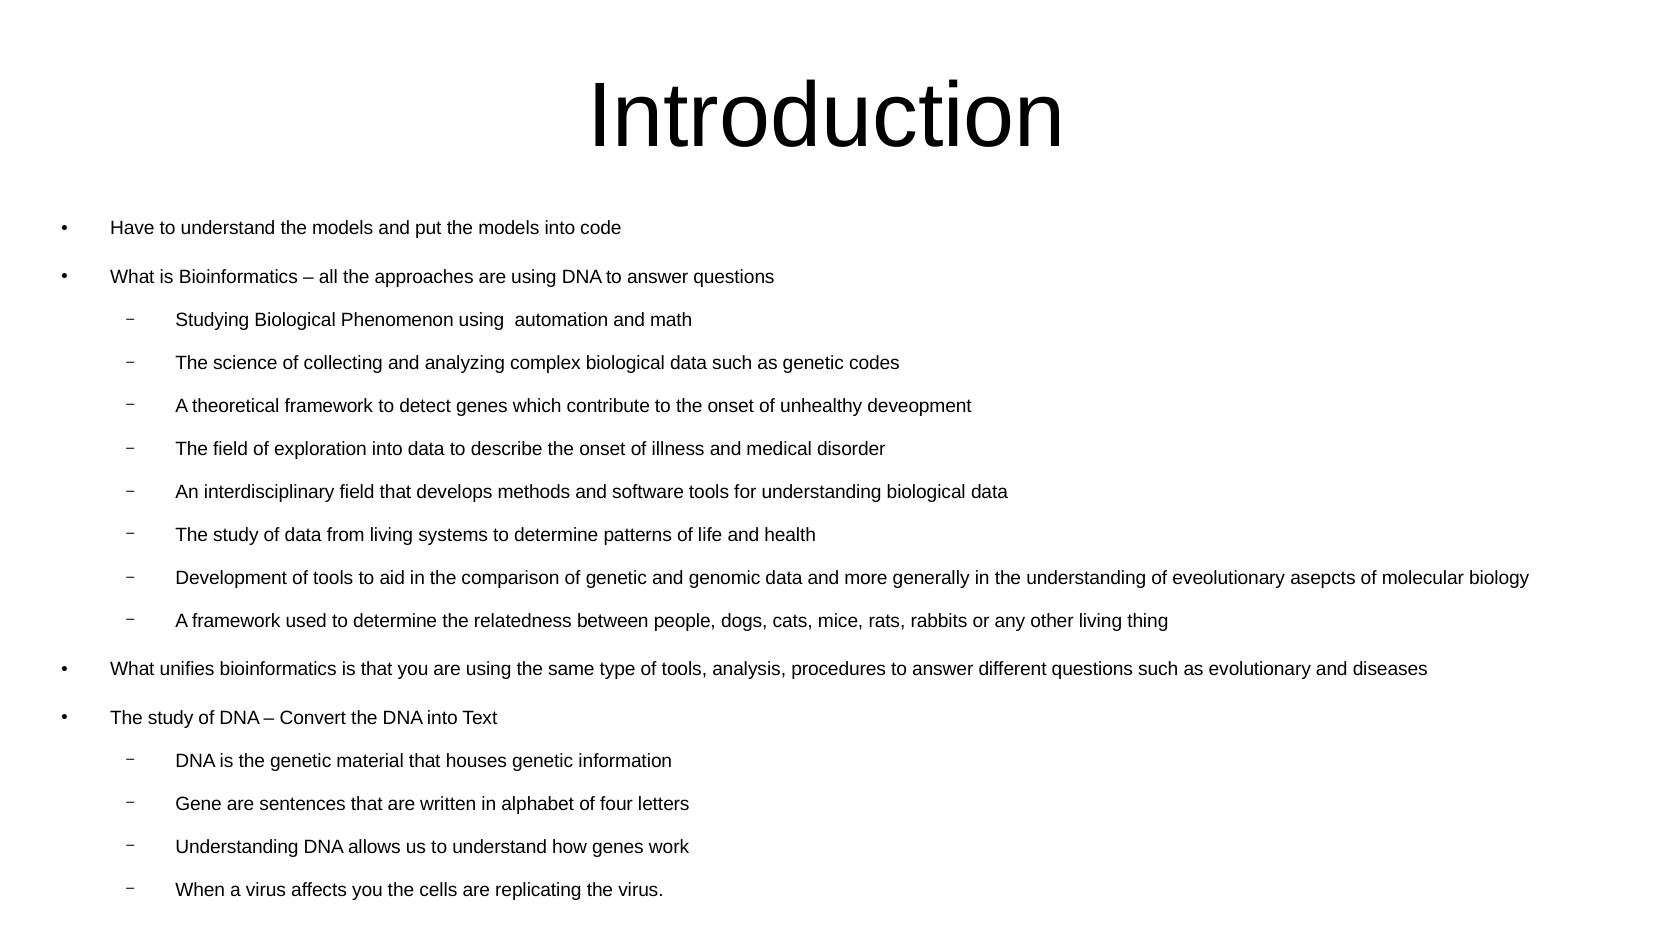

# Introduction
Have to understand the models and put the models into code
What is Bioinformatics – all the approaches are using DNA to answer questions
Studying Biological Phenomenon using automation and math
The science of collecting and analyzing complex biological data such as genetic codes
A theoretical framework to detect genes which contribute to the onset of unhealthy deveopment
The field of exploration into data to describe the onset of illness and medical disorder
An interdisciplinary field that develops methods and software tools for understanding biological data
The study of data from living systems to determine patterns of life and health
Development of tools to aid in the comparison of genetic and genomic data and more generally in the understanding of eveolutionary asepcts of molecular biology
A framework used to determine the relatedness between people, dogs, cats, mice, rats, rabbits or any other living thing
What unifies bioinformatics is that you are using the same type of tools, analysis, procedures to answer different questions such as evolutionary and diseases
The study of DNA – Convert the DNA into Text
DNA is the genetic material that houses genetic information
Gene are sentences that are written in alphabet of four letters
Understanding DNA allows us to understand how genes work
When a virus affects you the cells are replicating the virus.